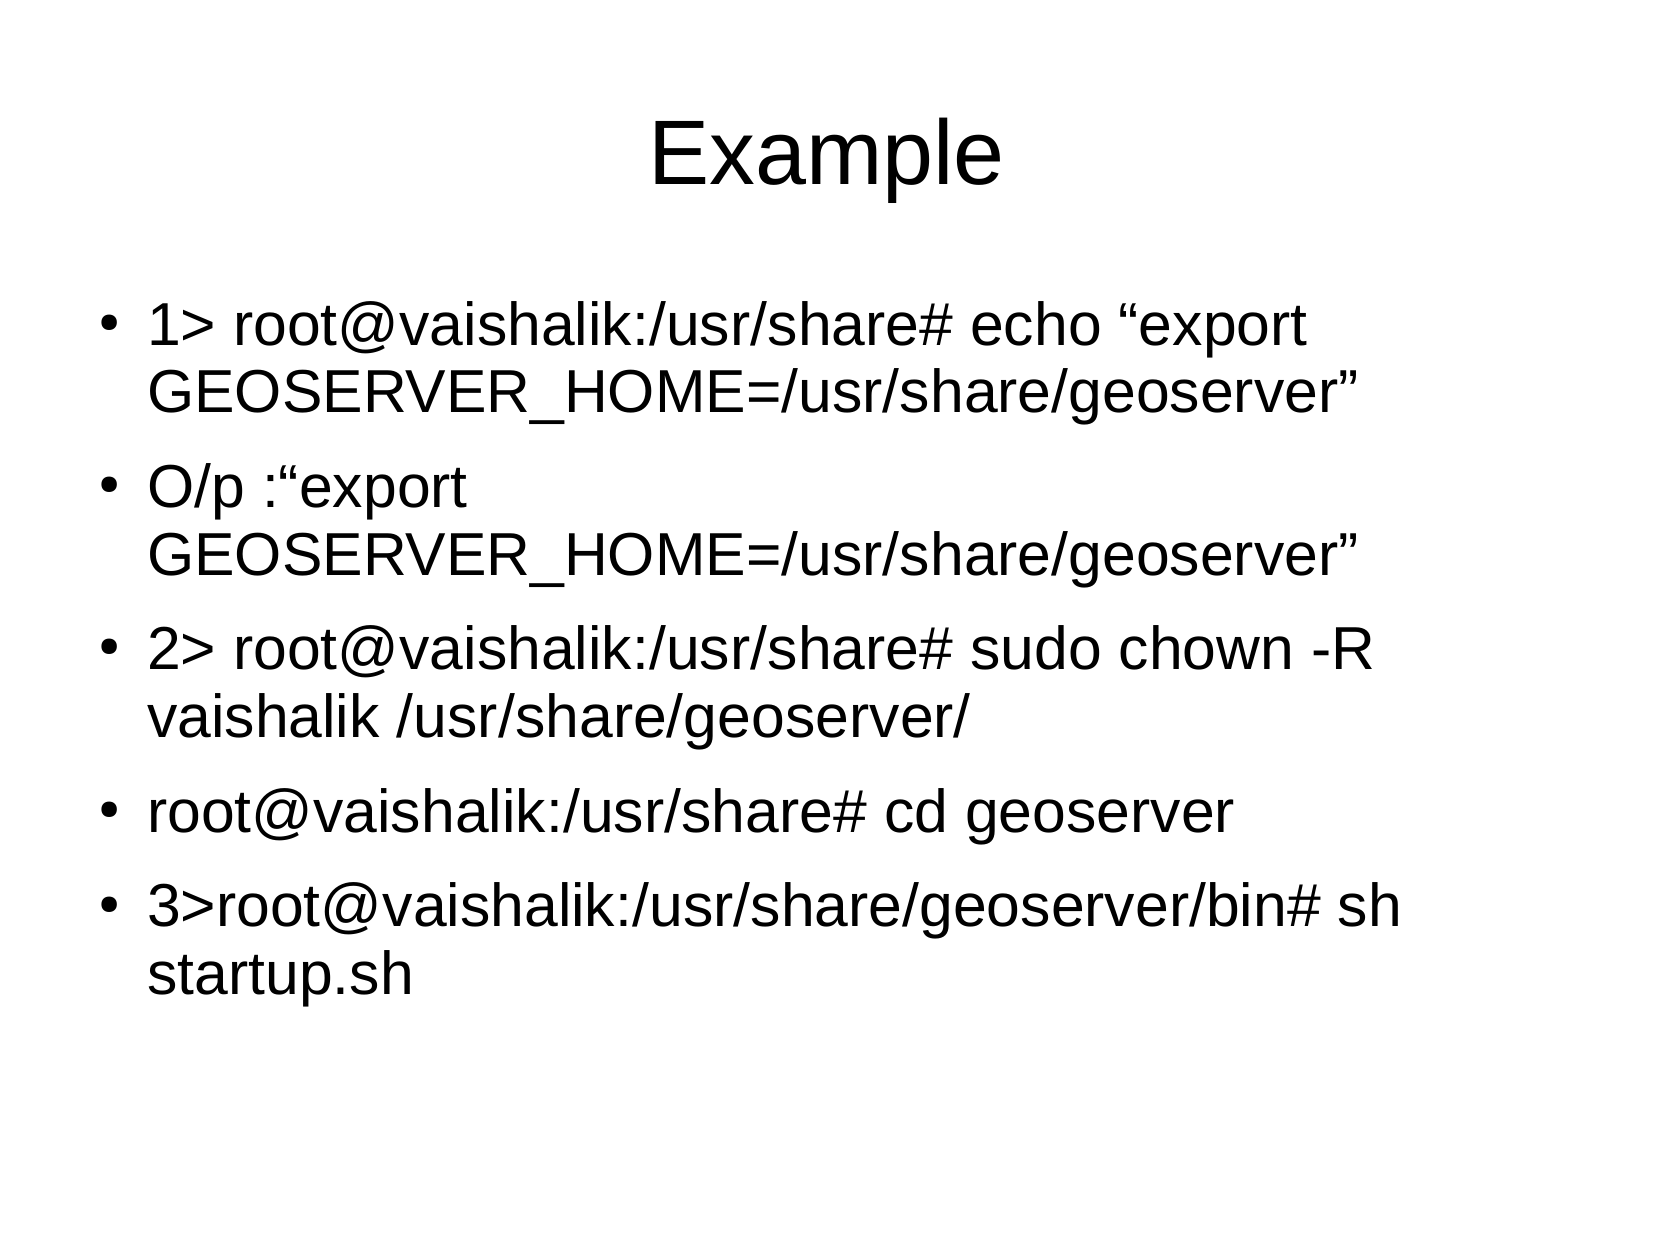

# Example
1> root@vaishalik:/usr/share# echo “export GEOSERVER_HOME=/usr/share/geoserver”
O/p :“export GEOSERVER_HOME=/usr/share/geoserver”
2> root@vaishalik:/usr/share# sudo chown -R vaishalik /usr/share/geoserver/
root@vaishalik:/usr/share# cd geoserver
3>root@vaishalik:/usr/share/geoserver/bin# sh startup.sh